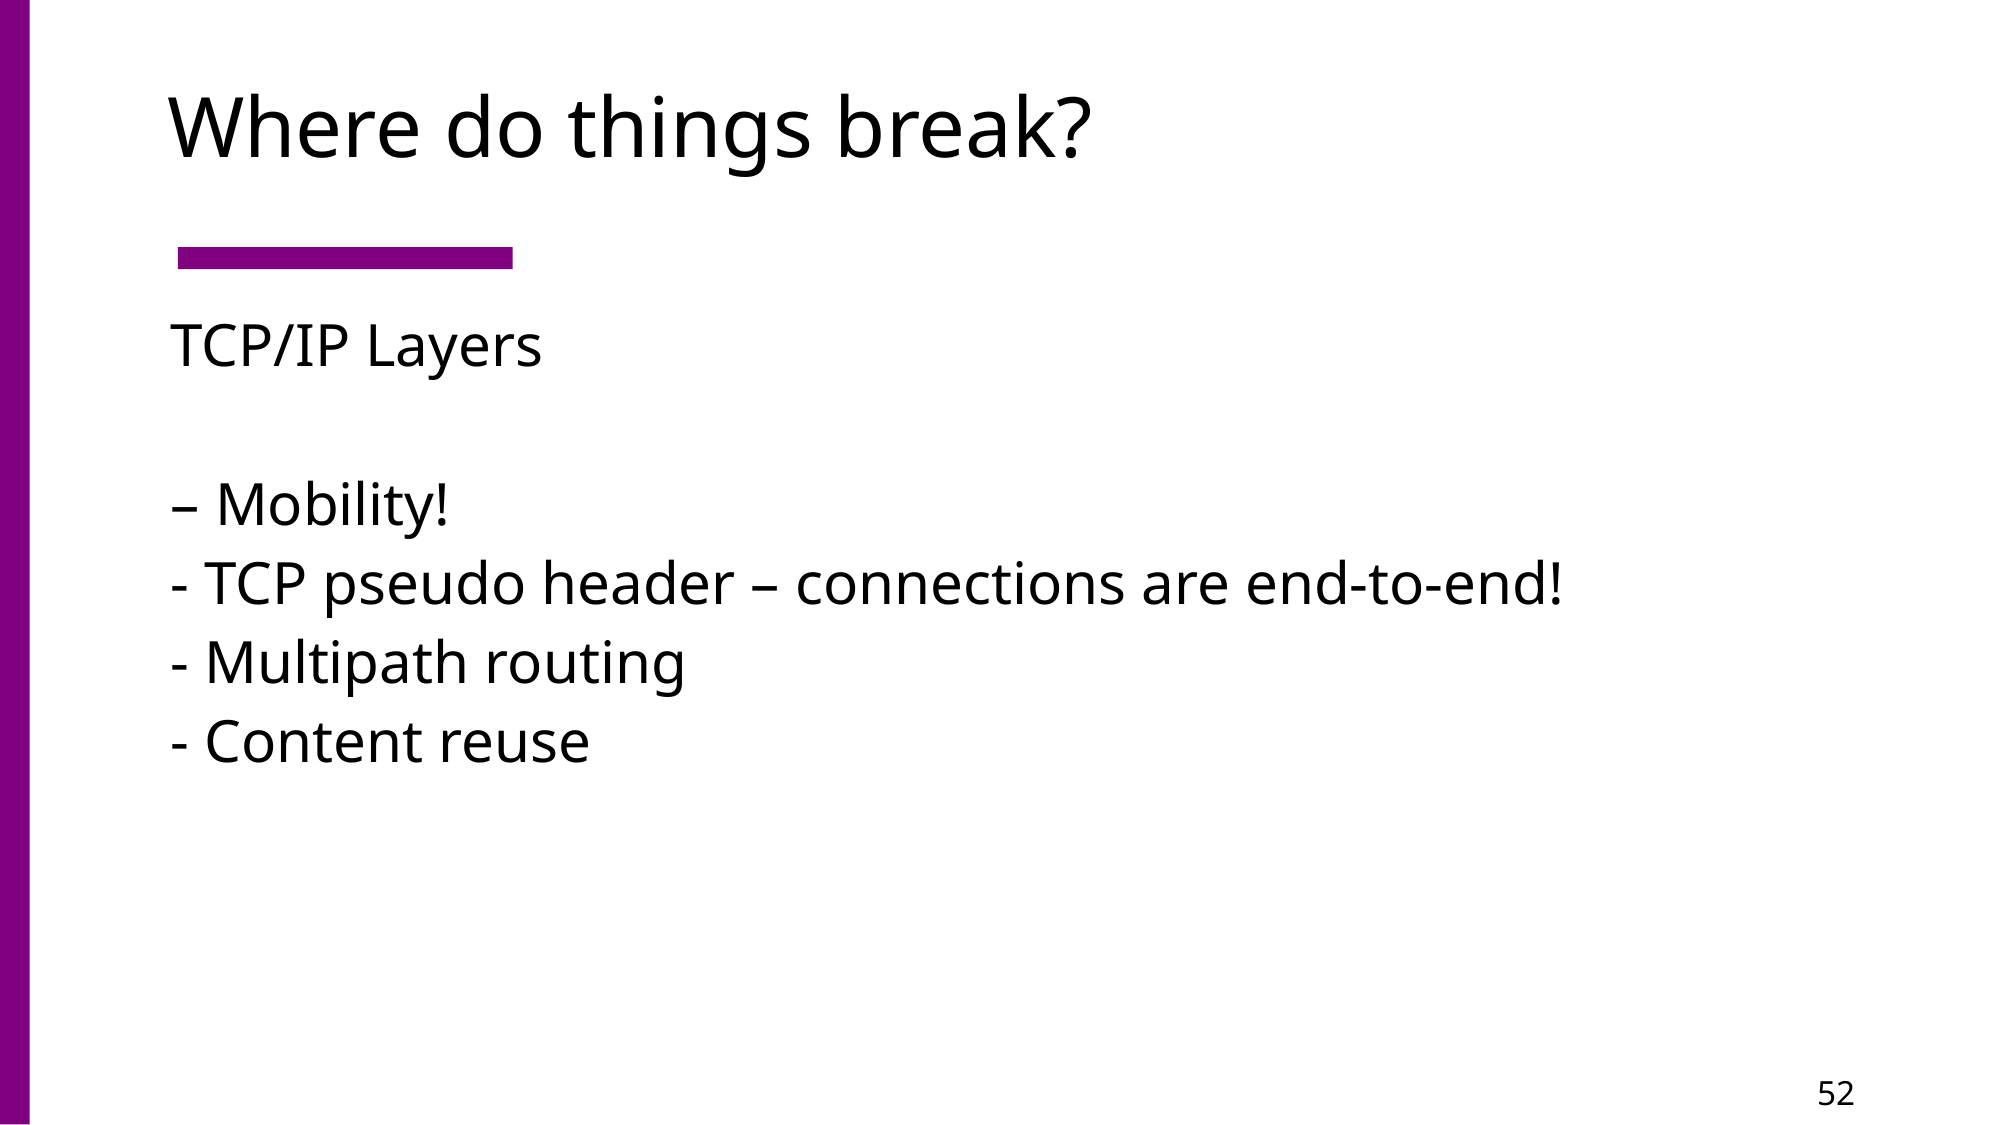

# Where do things break?
TCP/IP Layers
– Mobility!
- TCP pseudo header – connections are end-to-end!
- Multipath routing
- Content reuse